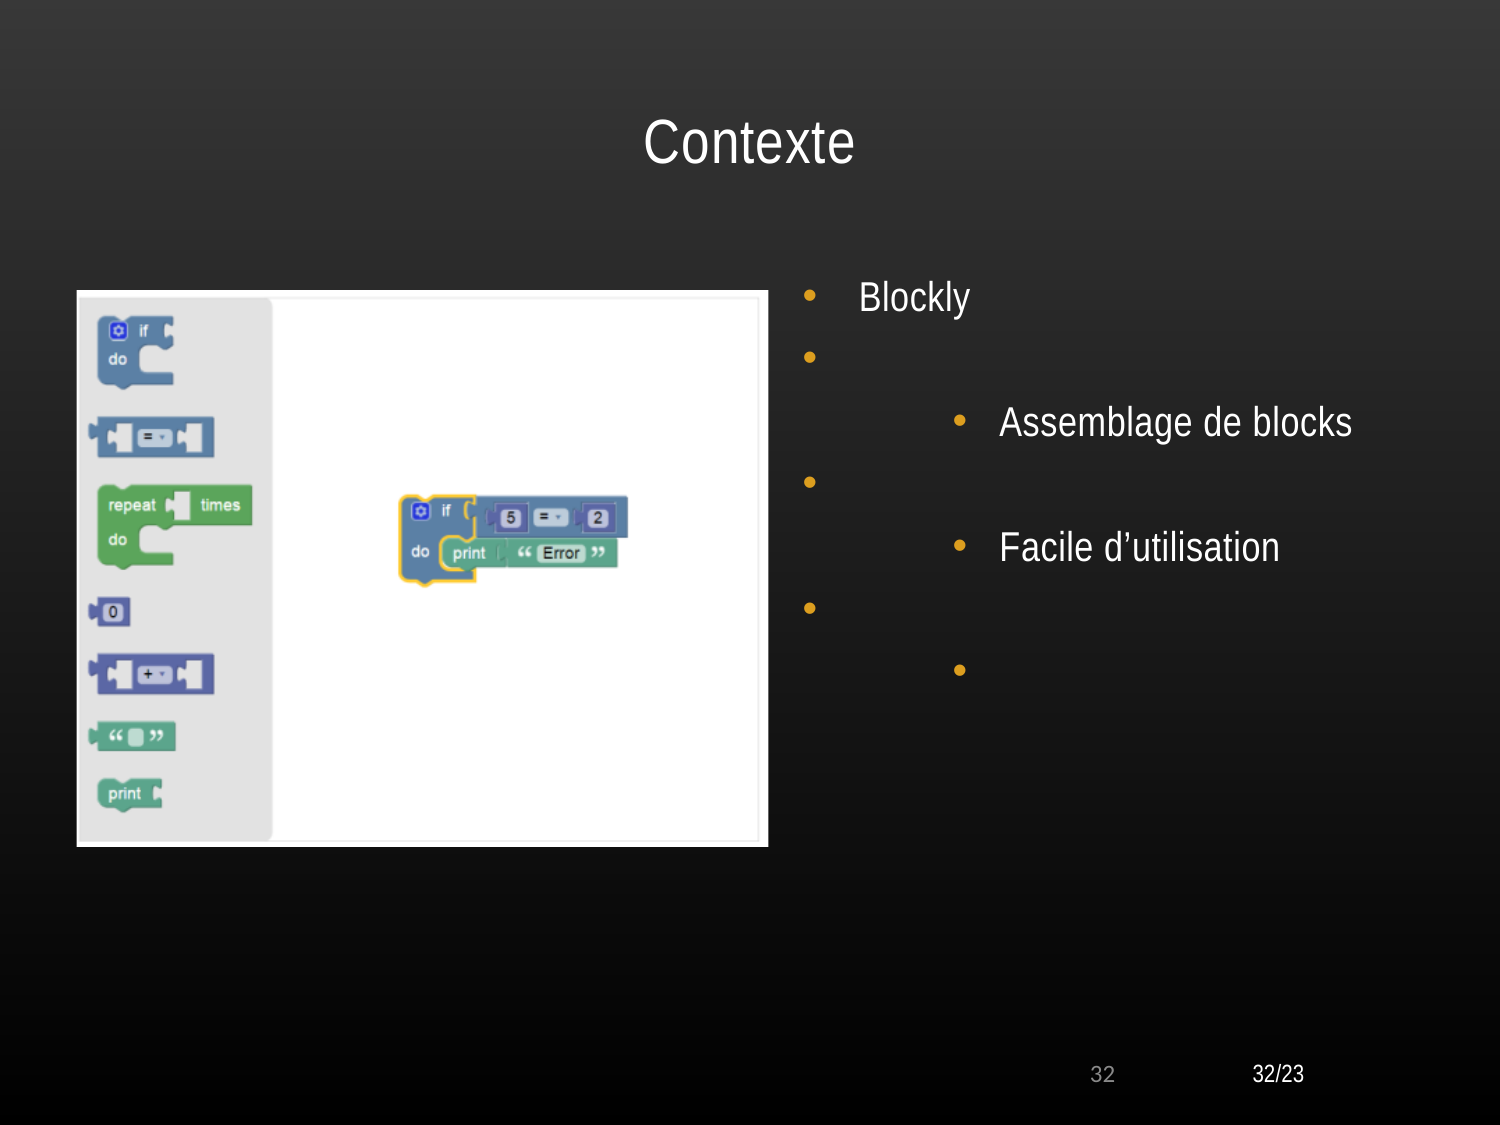

# Contexte
Blockly
Assemblage de blocks
Facile d’utilisation
32